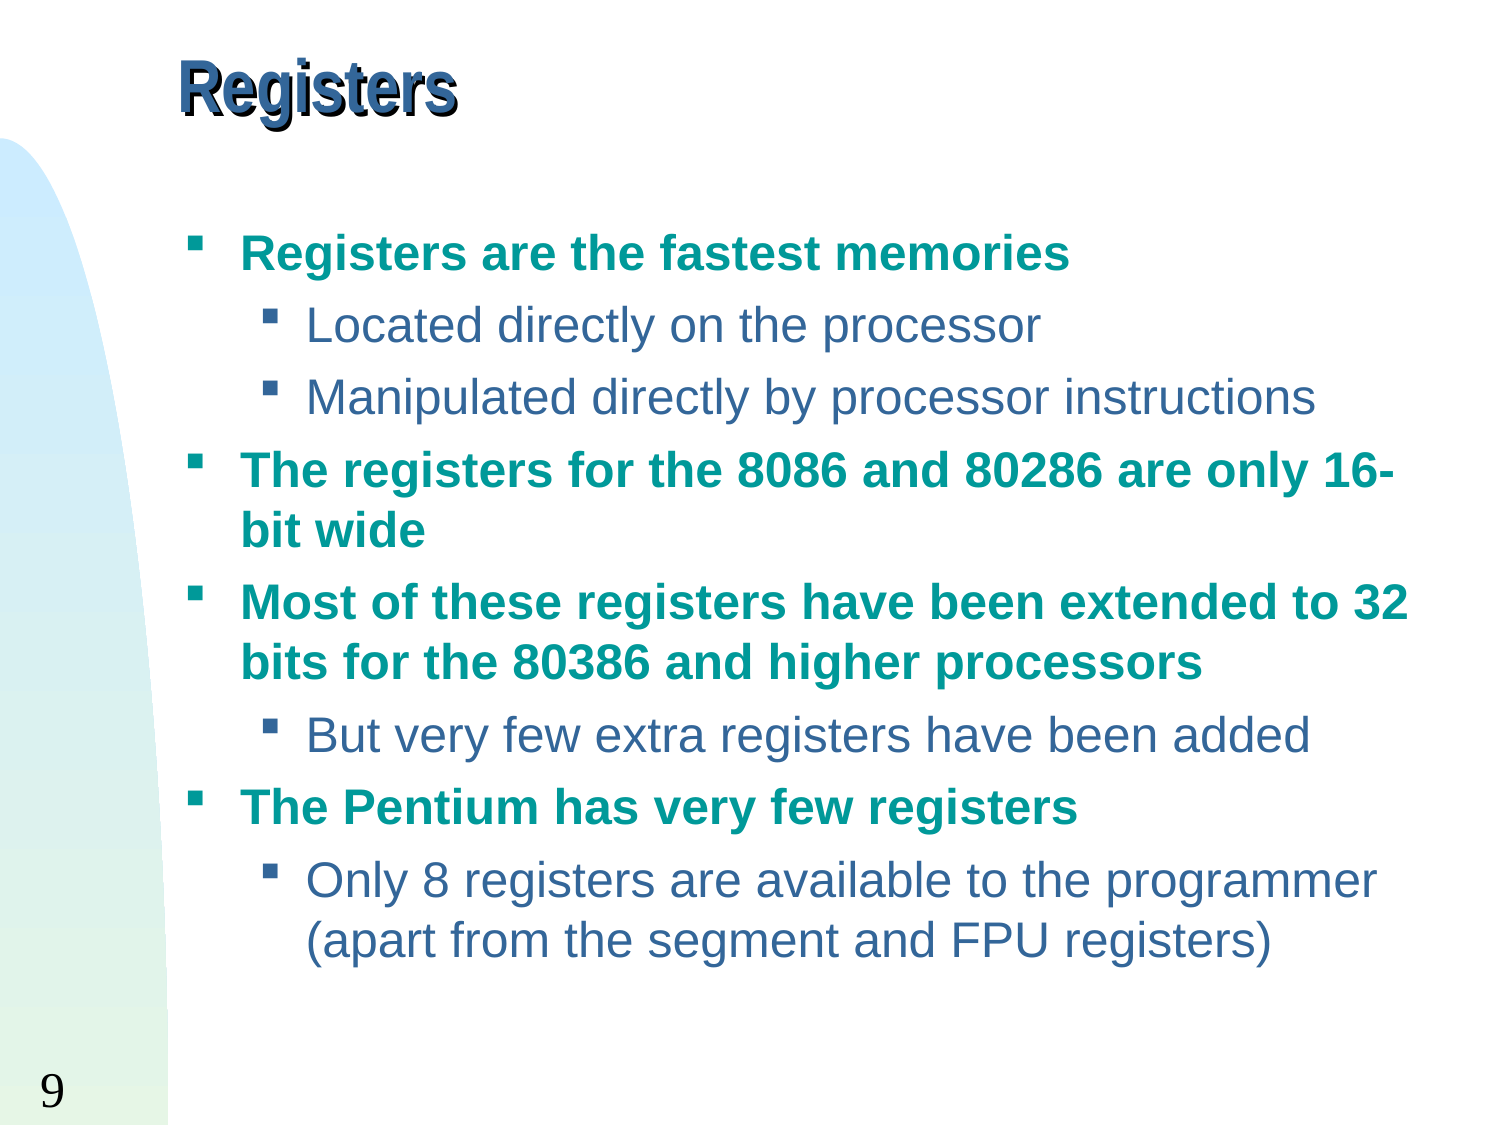

# Registers
Registers are the fastest memories
Located directly on the processor
Manipulated directly by processor instructions
The registers for the 8086 and 80286 are only 16-bit wide
Most of these registers have been extended to 32 bits for the 80386 and higher processors
But very few extra registers have been added
The Pentium has very few registers
Only 8 registers are available to the programmer (apart from the segment and FPU registers)
9